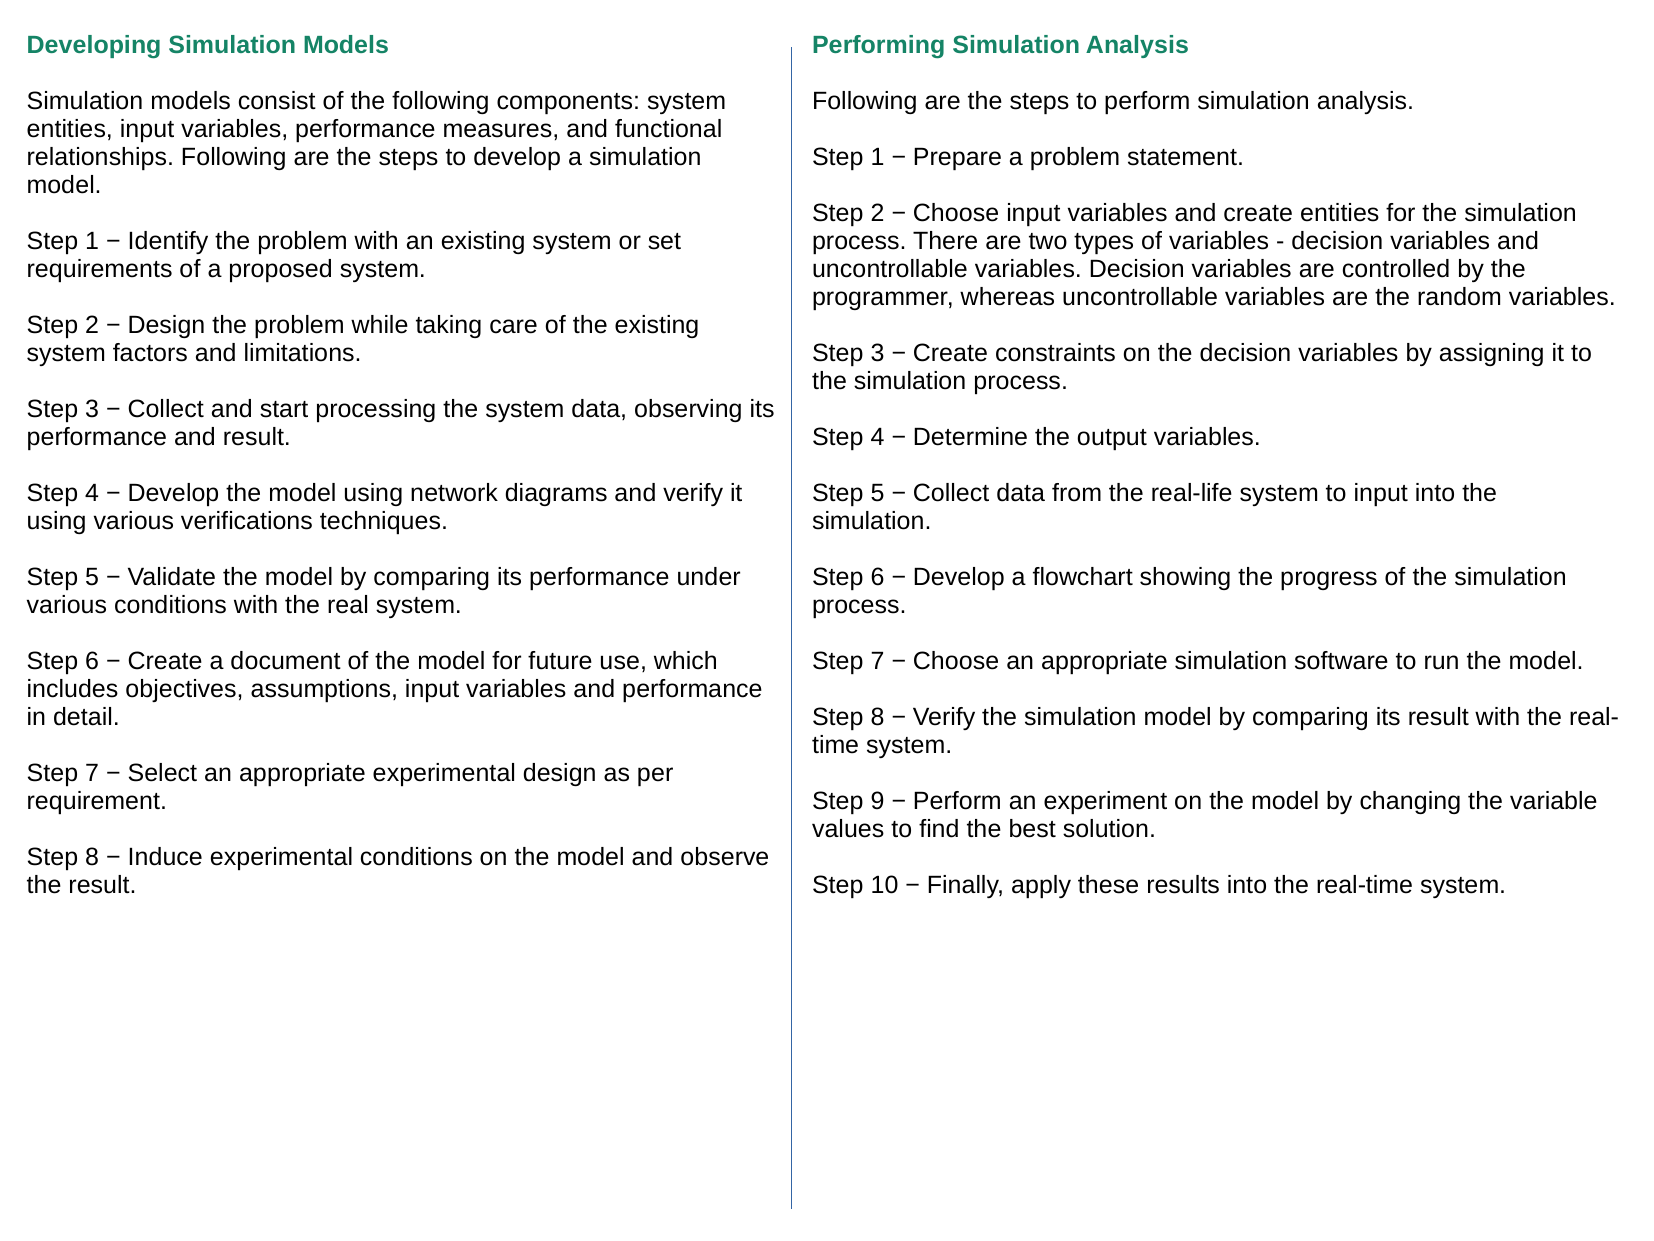

Developing Simulation Models
Simulation models consist of the following components: system entities, input variables, performance measures, and functional relationships. Following are the steps to develop a simulation model.
Step 1 − Identify the problem with an existing system or set requirements of a proposed system.
Step 2 − Design the problem while taking care of the existing system factors and limitations.
Step 3 − Collect and start processing the system data, observing its performance and result.
Step 4 − Develop the model using network diagrams and verify it using various verifications techniques.
Step 5 − Validate the model by comparing its performance under various conditions with the real system.
Step 6 − Create a document of the model for future use, which includes objectives, assumptions, input variables and performance in detail.
Step 7 − Select an appropriate experimental design as per requirement.
Step 8 − Induce experimental conditions on the model and observe the result.
Performing Simulation Analysis
Following are the steps to perform simulation analysis.
Step 1 − Prepare a problem statement.
Step 2 − Choose input variables and create entities for the simulation process. There are two types of variables - decision variables and uncontrollable variables. Decision variables are controlled by the programmer, whereas uncontrollable variables are the random variables.
Step 3 − Create constraints on the decision variables by assigning it to the simulation process.
Step 4 − Determine the output variables.
Step 5 − Collect data from the real-life system to input into the simulation.
Step 6 − Develop a flowchart showing the progress of the simulation process.
Step 7 − Choose an appropriate simulation software to run the model.
Step 8 − Verify the simulation model by comparing its result with the real-time system.
Step 9 − Perform an experiment on the model by changing the variable values to find the best solution.
Step 10 − Finally, apply these results into the real-time system.